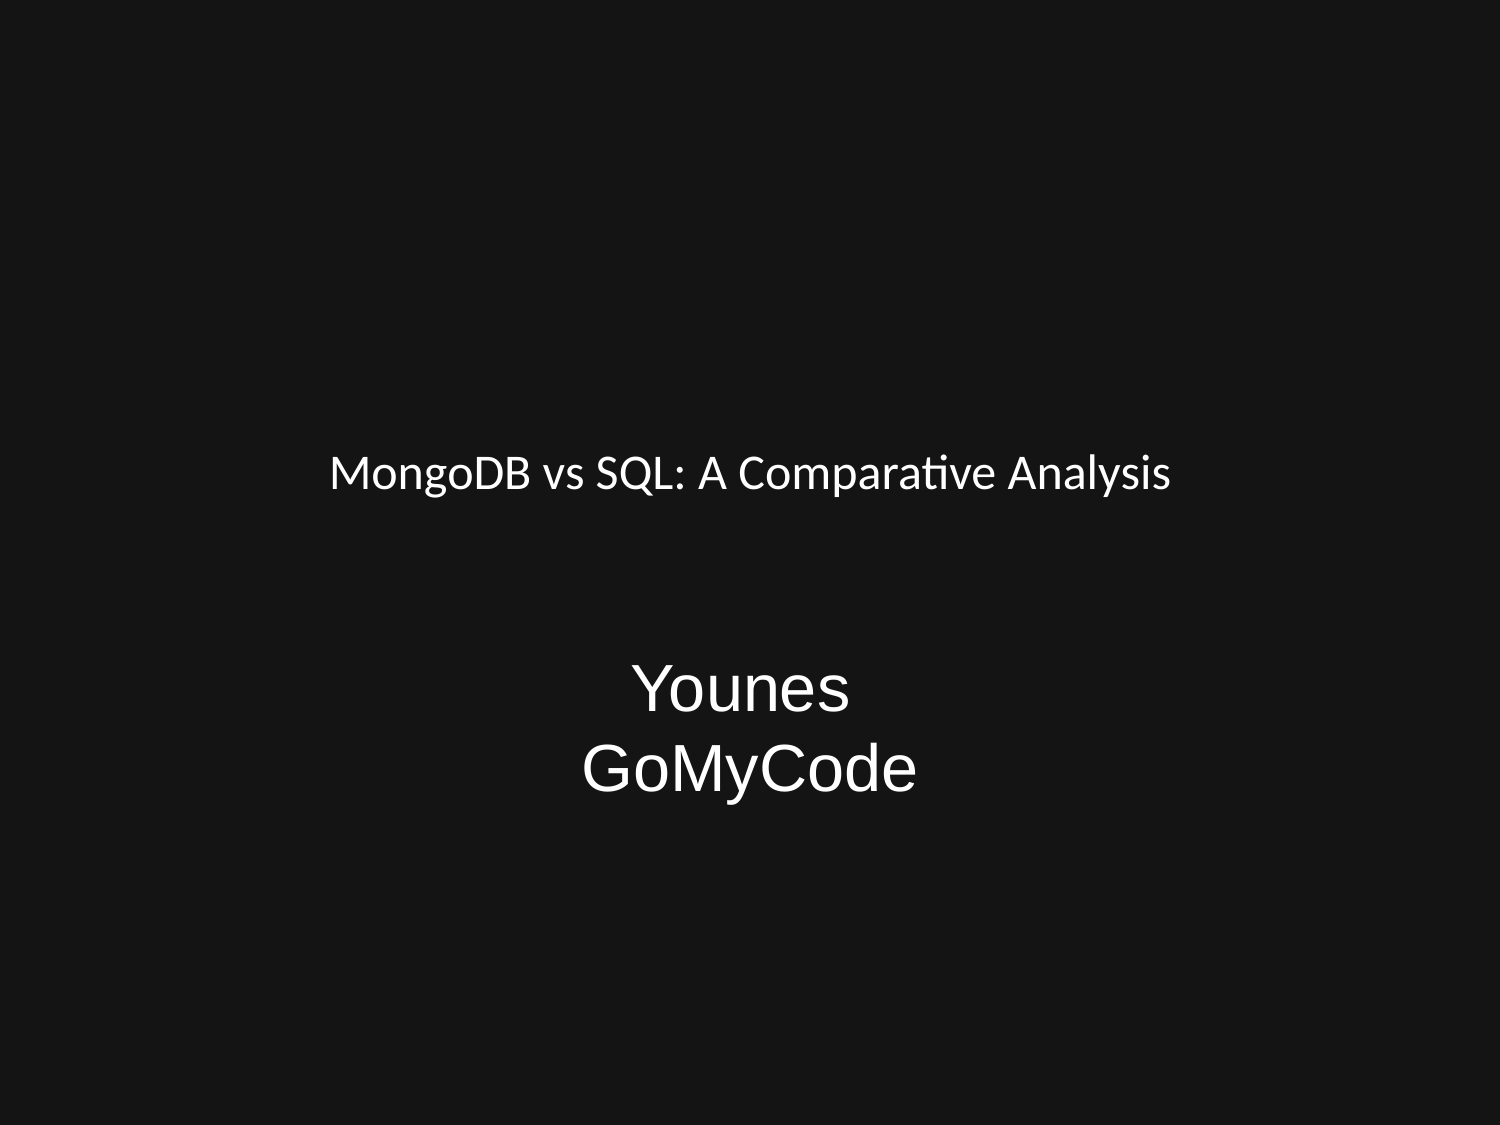

# MongoDB vs SQL: A Comparative Analysis
Younes
GoMyCode